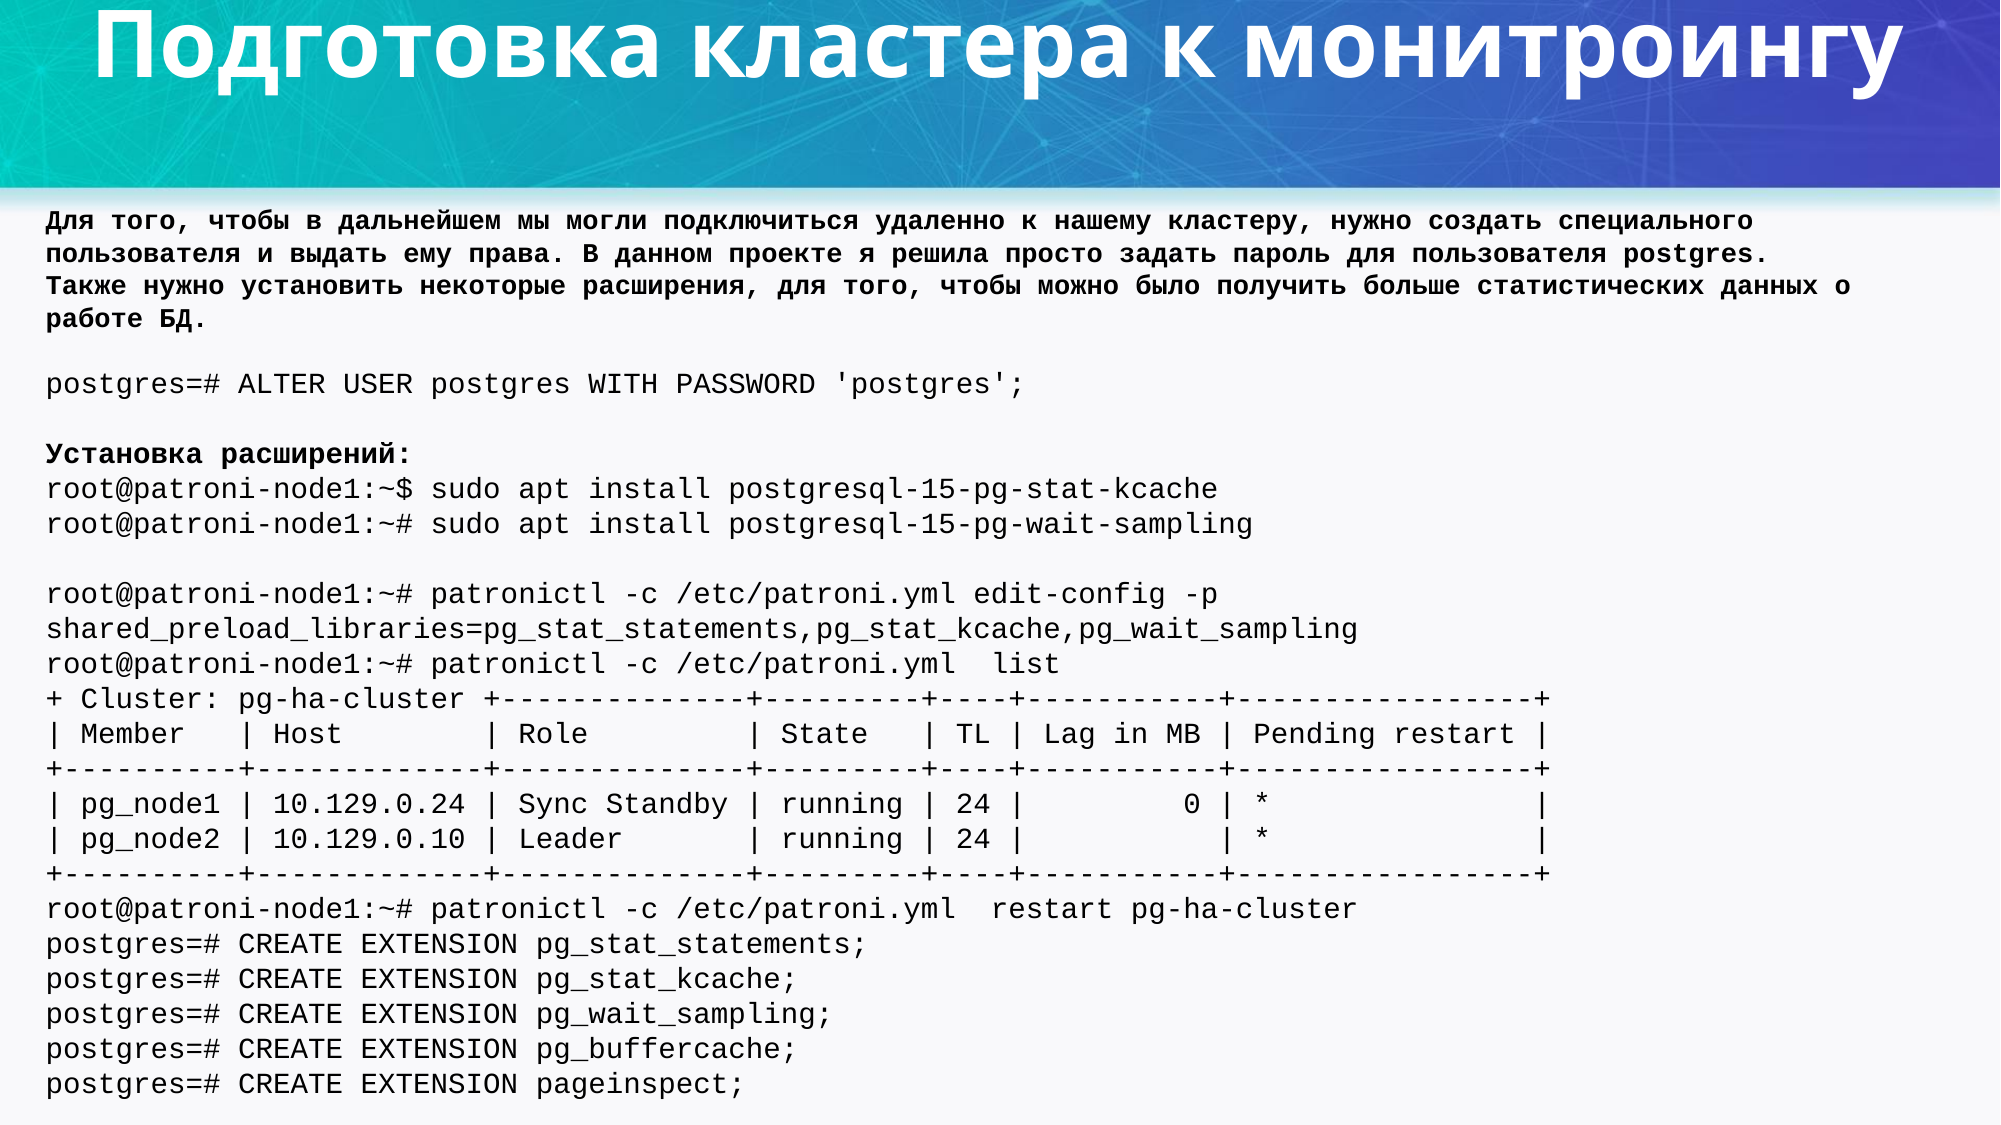

Подготовка кластера к монитроингу
Для того, чтобы в дальнейшем мы могли подключиться удаленно к нашему кластеру, нужно создать специального пользователя и выдать ему права. В данном проекте я решила просто задать пароль для пользователя postgres.
Также нужно установить некоторые расширения, для того, чтобы можно было получить больше статистических данных о работе БД.
postgres=# ALTER USER postgres WITH PASSWORD 'postgres';
Установка расширений:
root@patroni-node1:~$ sudo apt install postgresql-15-pg-stat-kcache
root@patroni-node1:~# sudo apt install postgresql-15-pg-wait-sampling
root@patroni-node1:~# patronictl -c /etc/patroni.yml edit-config -p shared_preload_libraries=pg_stat_statements,pg_stat_kcache,pg_wait_sampling
root@patroni-node1:~# patronictl -c /etc/patroni.yml list
+ Cluster: pg-ha-cluster +--------------+---------+----+-----------+-----------------+
| Member | Host | Role | State | TL | Lag in MB | Pending restart |
+----------+-------------+--------------+---------+----+-----------+-----------------+
| pg_node1 | 10.129.0.24 | Sync Standby | running | 24 | 0 | * |
| pg_node2 | 10.129.0.10 | Leader | running | 24 | | * |
+----------+-------------+--------------+---------+----+-----------+-----------------+
root@patroni-node1:~# patronictl -c /etc/patroni.yml restart pg-ha-cluster
postgres=# CREATE EXTENSION pg_stat_statements;
postgres=# CREATE EXTENSION pg_stat_kcache;
postgres=# CREATE EXTENSION pg_wait_sampling;
postgres=# CREATE EXTENSION pg_buffercache;
postgres=# CREATE EXTENSION pageinspect;